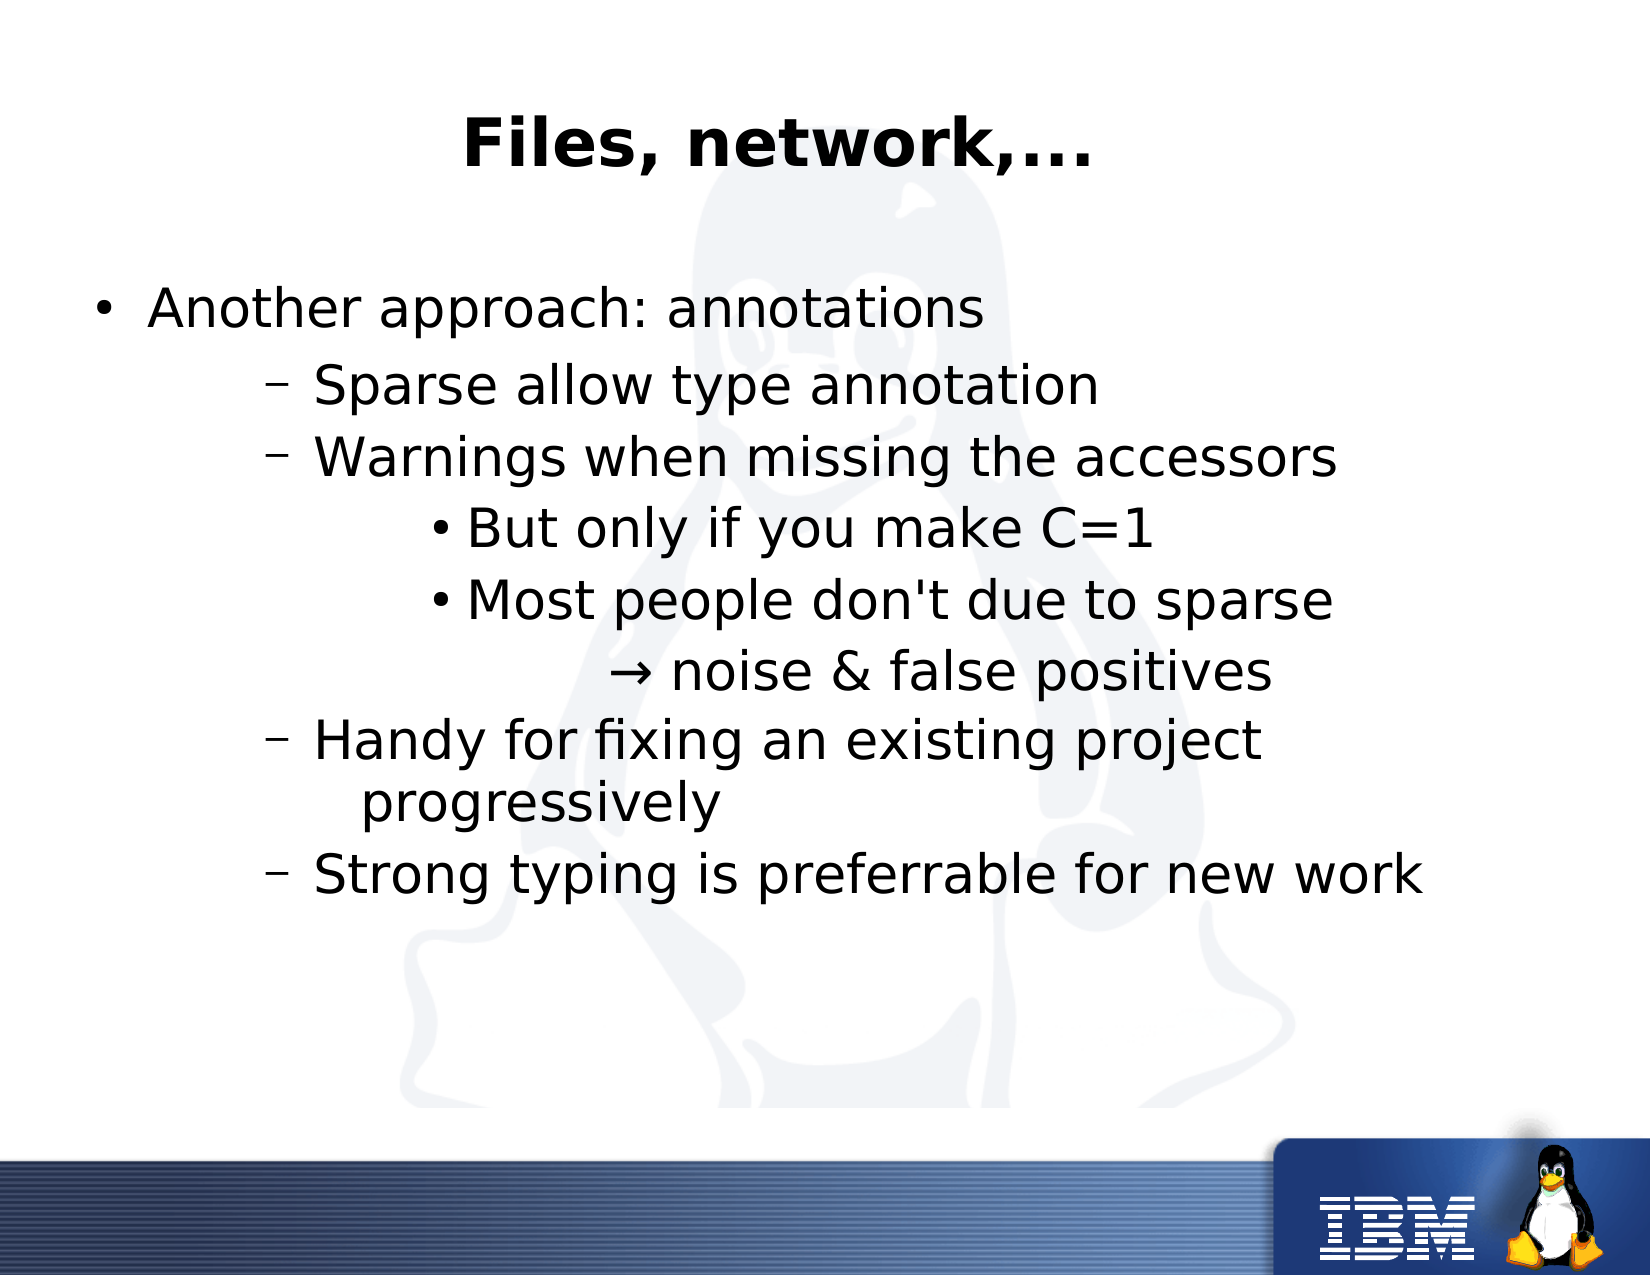

# Files, network,...
Another approach: annotations
Sparse allow type annotation
Warnings when missing the accessors
But only if you make C=1
Most people don't due to sparse
→ noise & false positives
Handy for fixing an existing project progressively
Strong typing is preferrable for new work